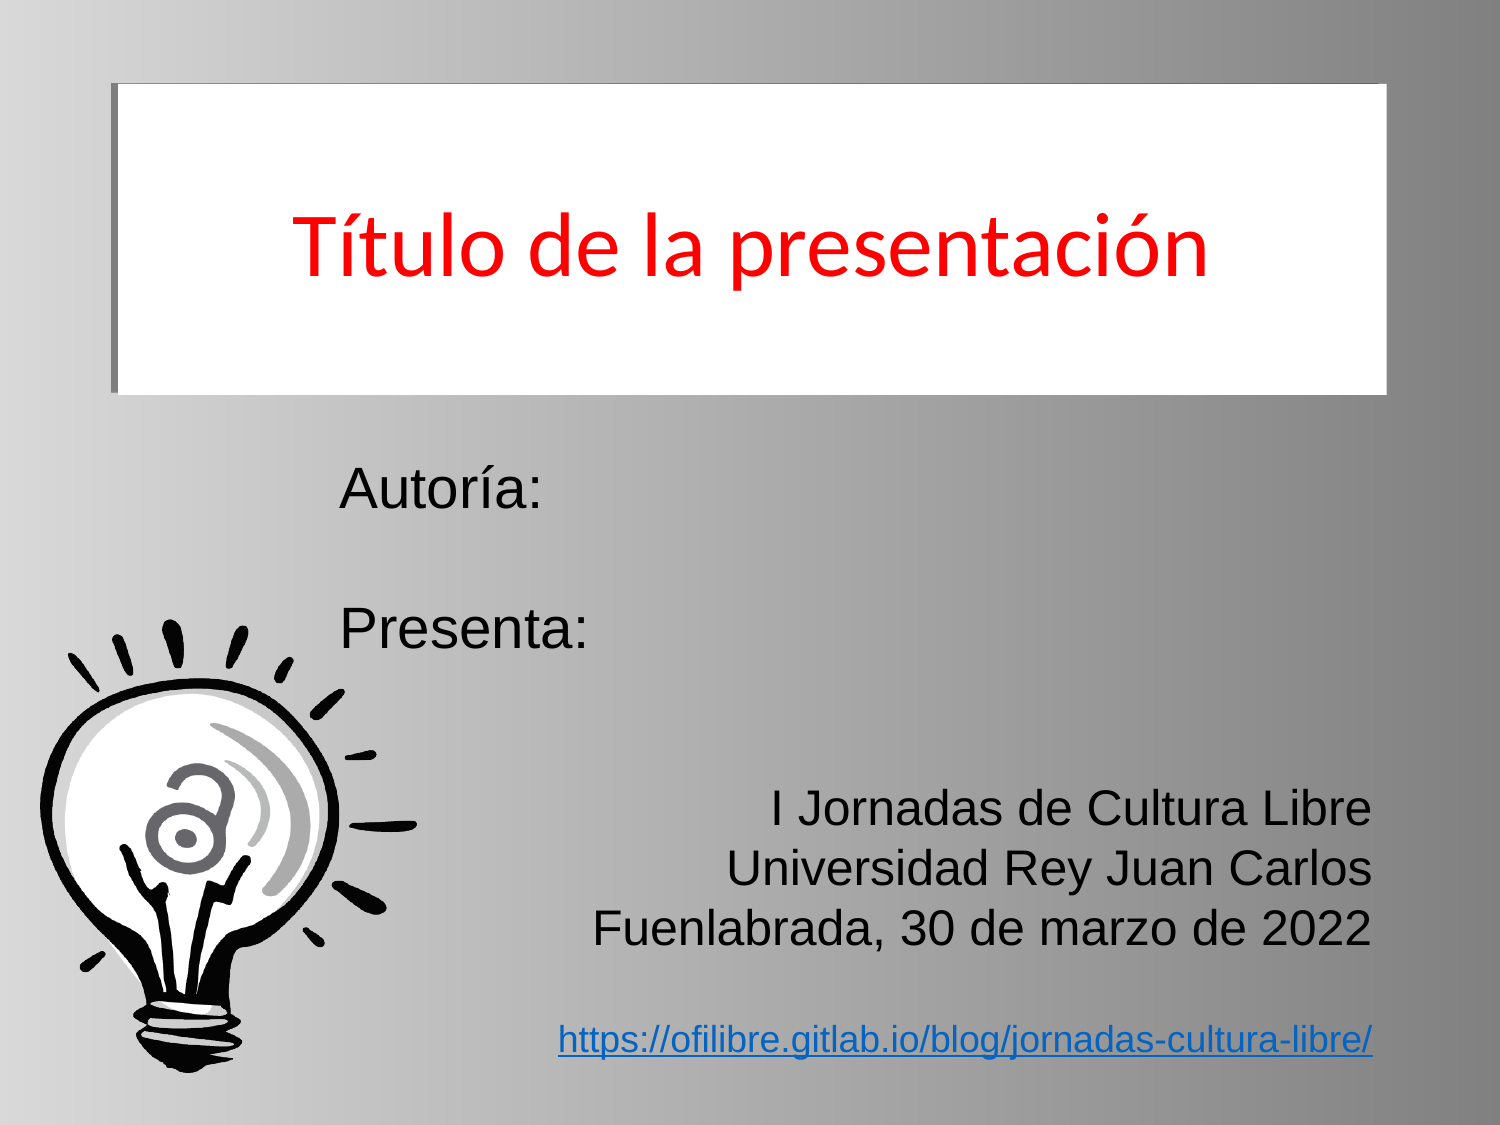

Título de la presentación
Autoría:
Presenta:
I Jornadas de Cultura Libre
Universidad Rey Juan Carlos
Fuenlabrada, 30 de marzo de 2022
https://ofilibre.gitlab.io/blog/jornadas-cultura-libre/